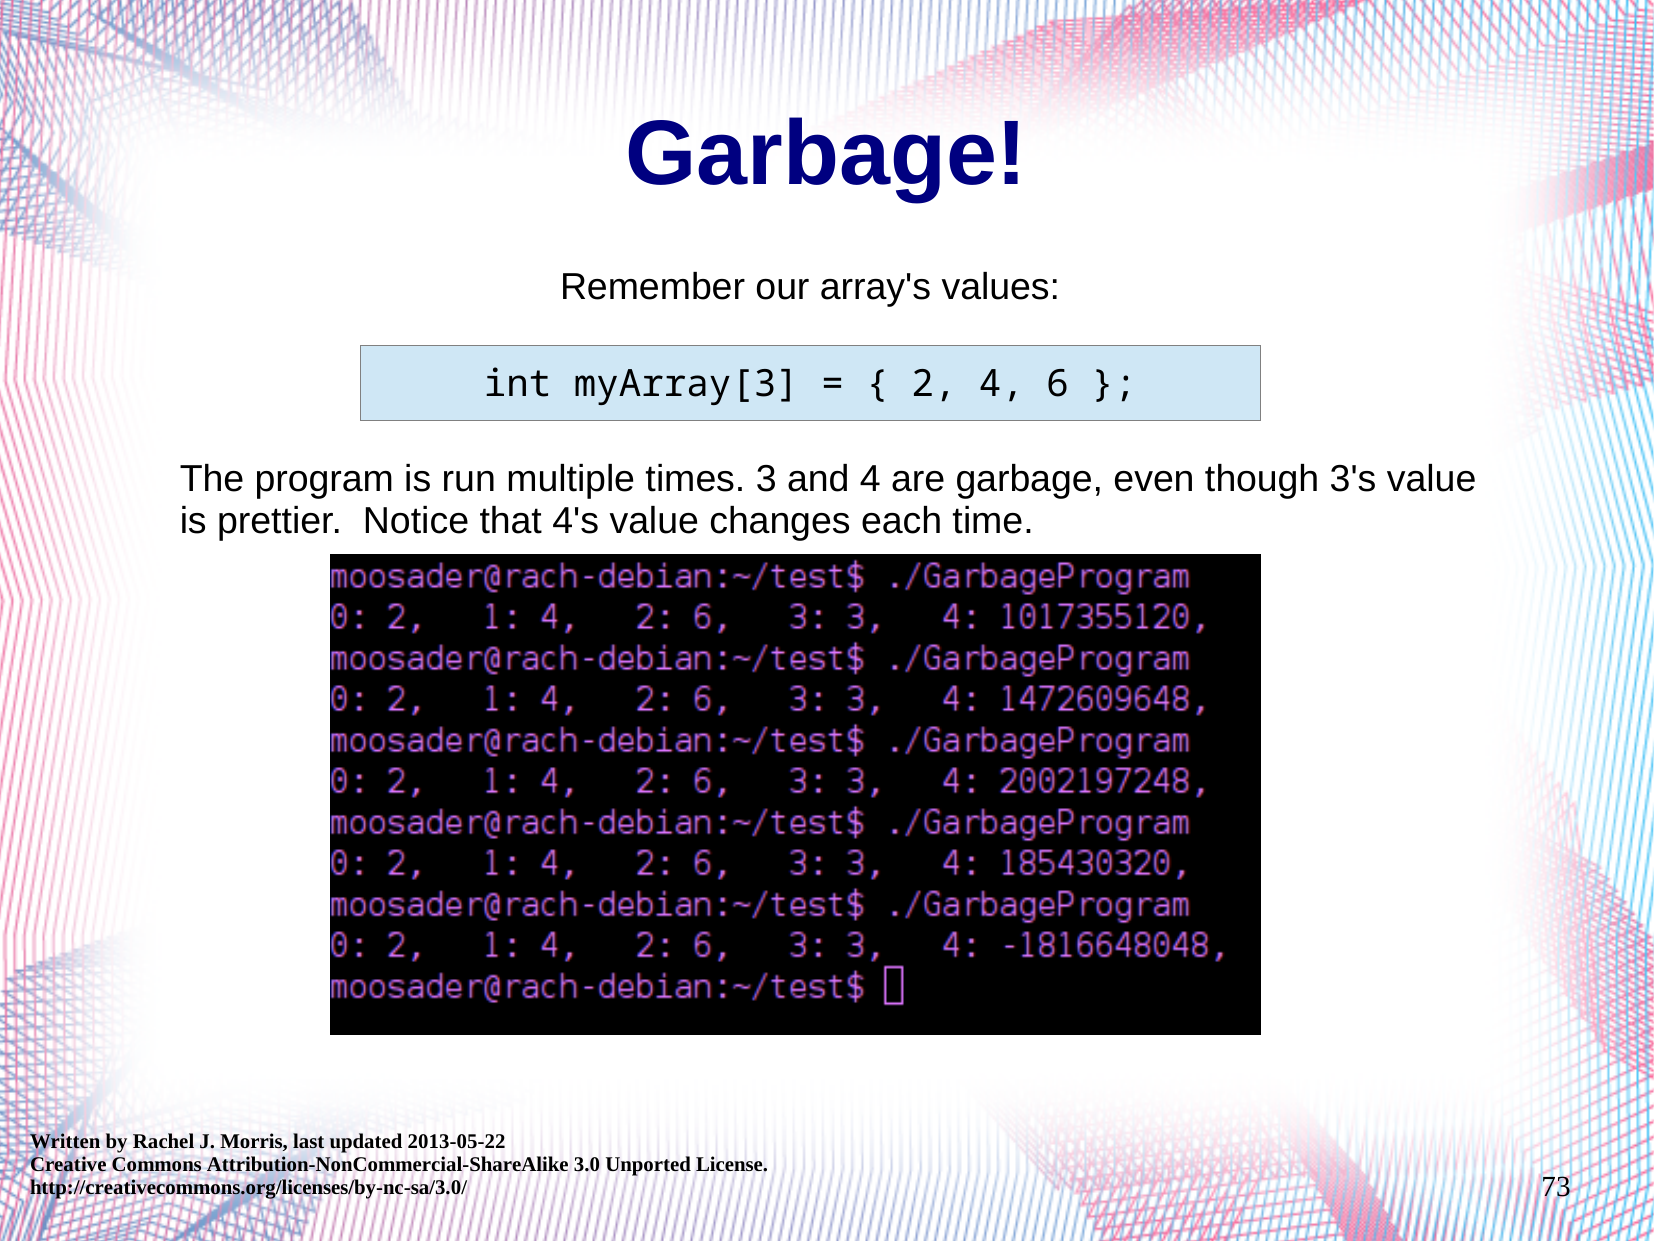

# Garbage!
Remember our array's values:
int myArray[3] = { 2, 4, 6 };
The program is run multiple times. 3 and 4 are garbage, even though 3's value is prettier. Notice that 4's value changes each time.
73